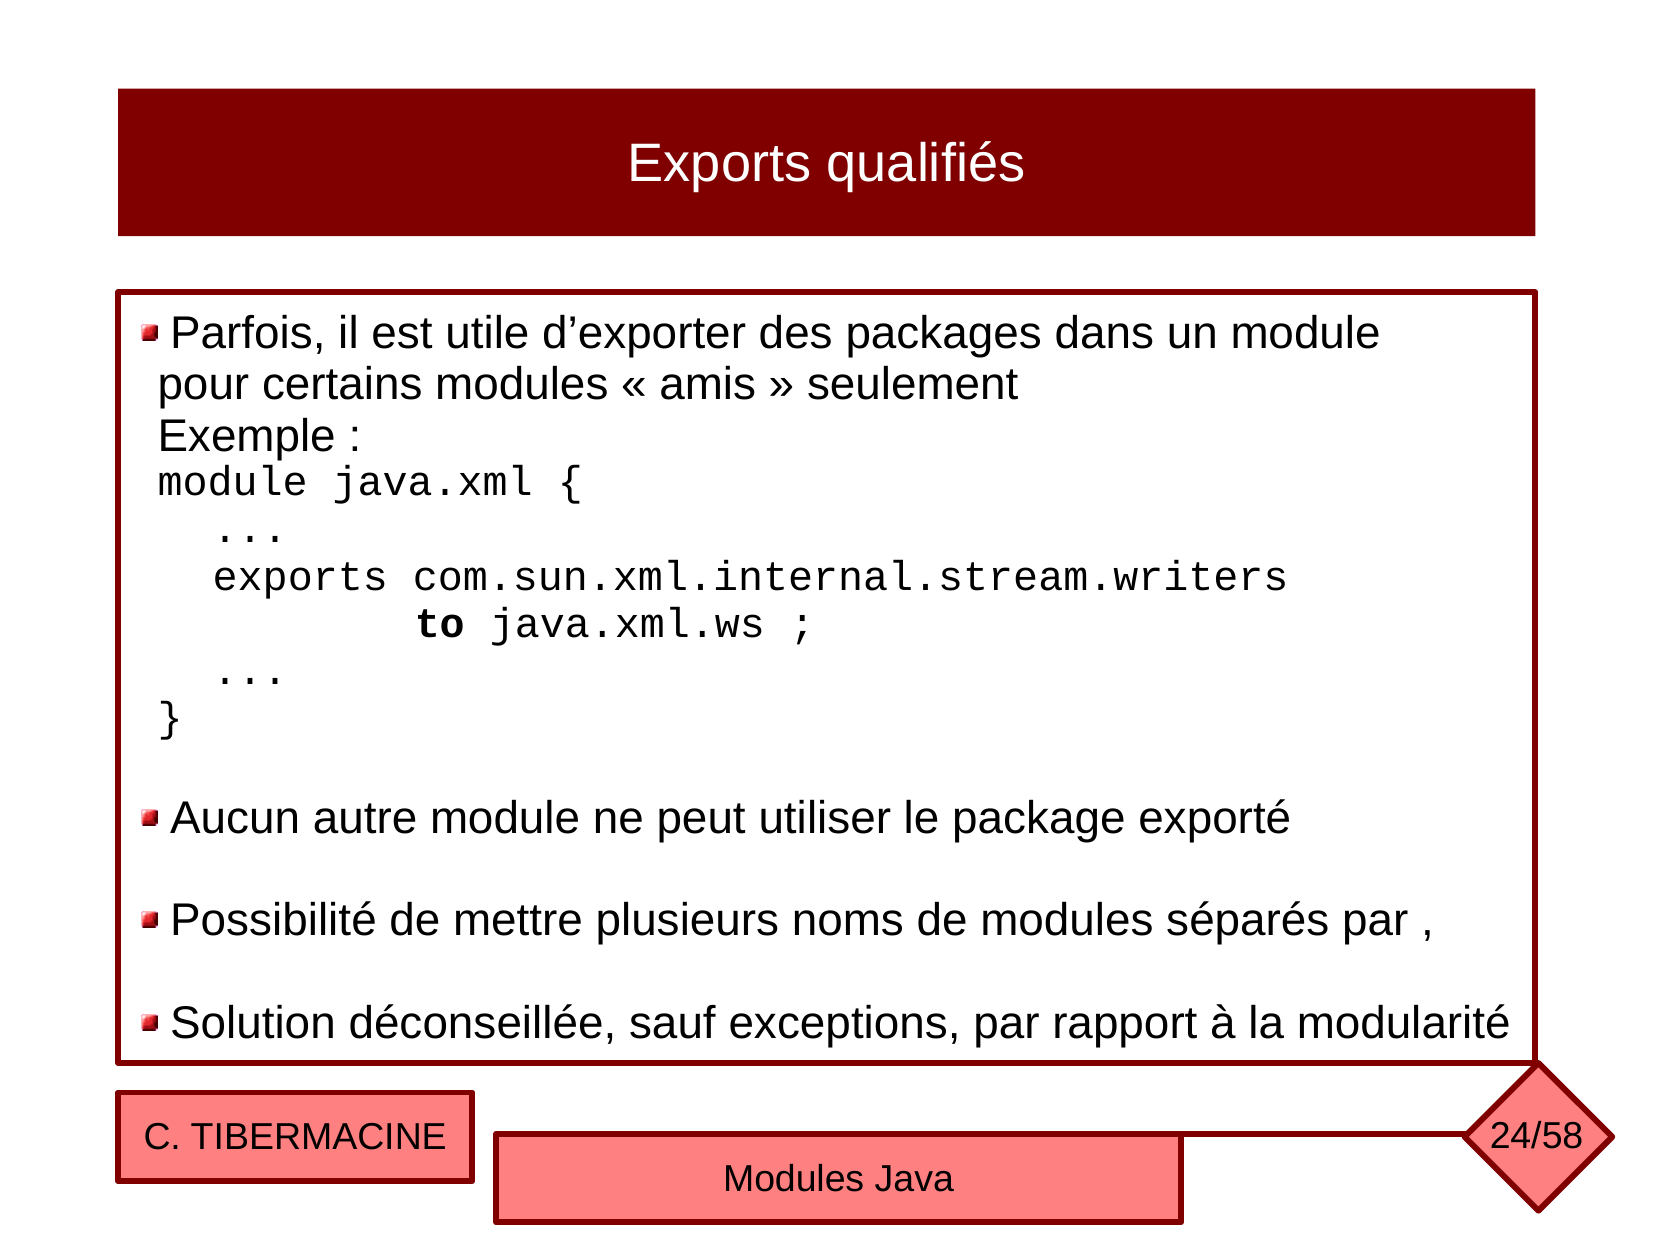

Exports qualifiés
 Parfois, il est utile d’exporter des packages dans un module
pour certains modules « amis » seulement
Exemple :
module java.xml {
...
exports com.sun.xml.internal.stream.writers
 to java.xml.ws ;
...
}
 Aucun autre module ne peut utiliser le package exporté
 Possibilité de mettre plusieurs noms de modules séparés par ,
 Solution déconseillée, sauf exceptions, par rapport à la modularité
C. TIBERMACINE
Modules Java